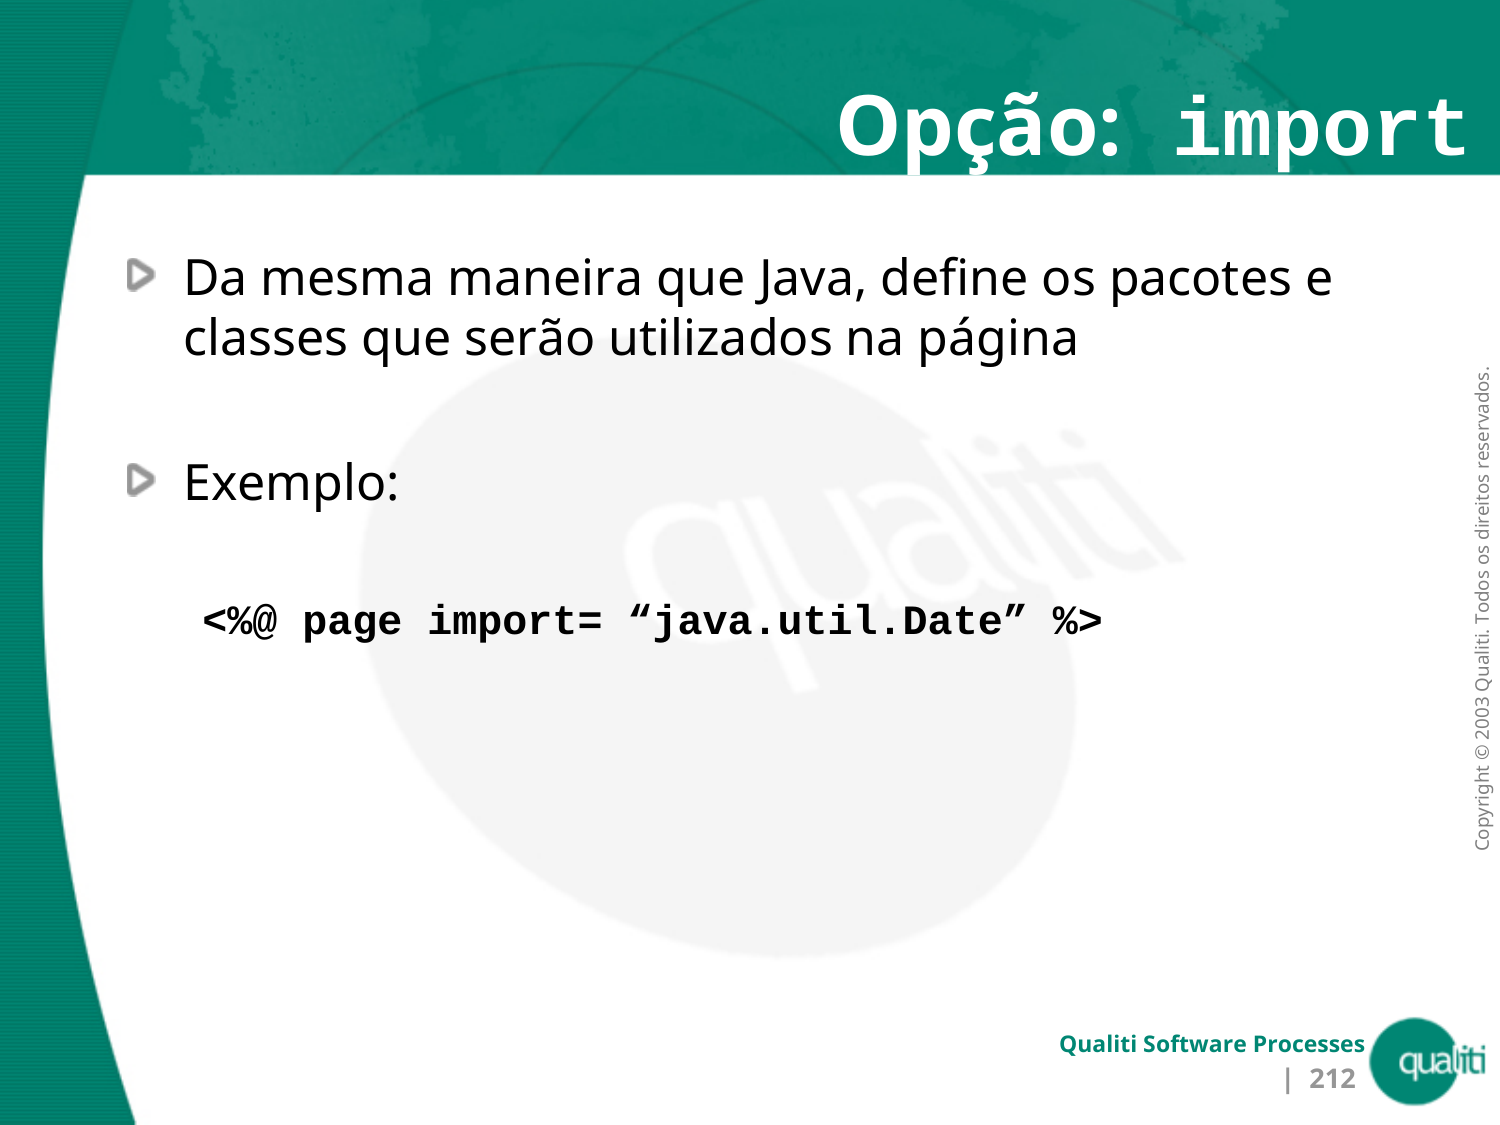

# Opção: import
Da mesma maneira que Java, define os pacotes e classes que serão utilizados na página
Exemplo:
<%@ page import= “java.util.Date” %>